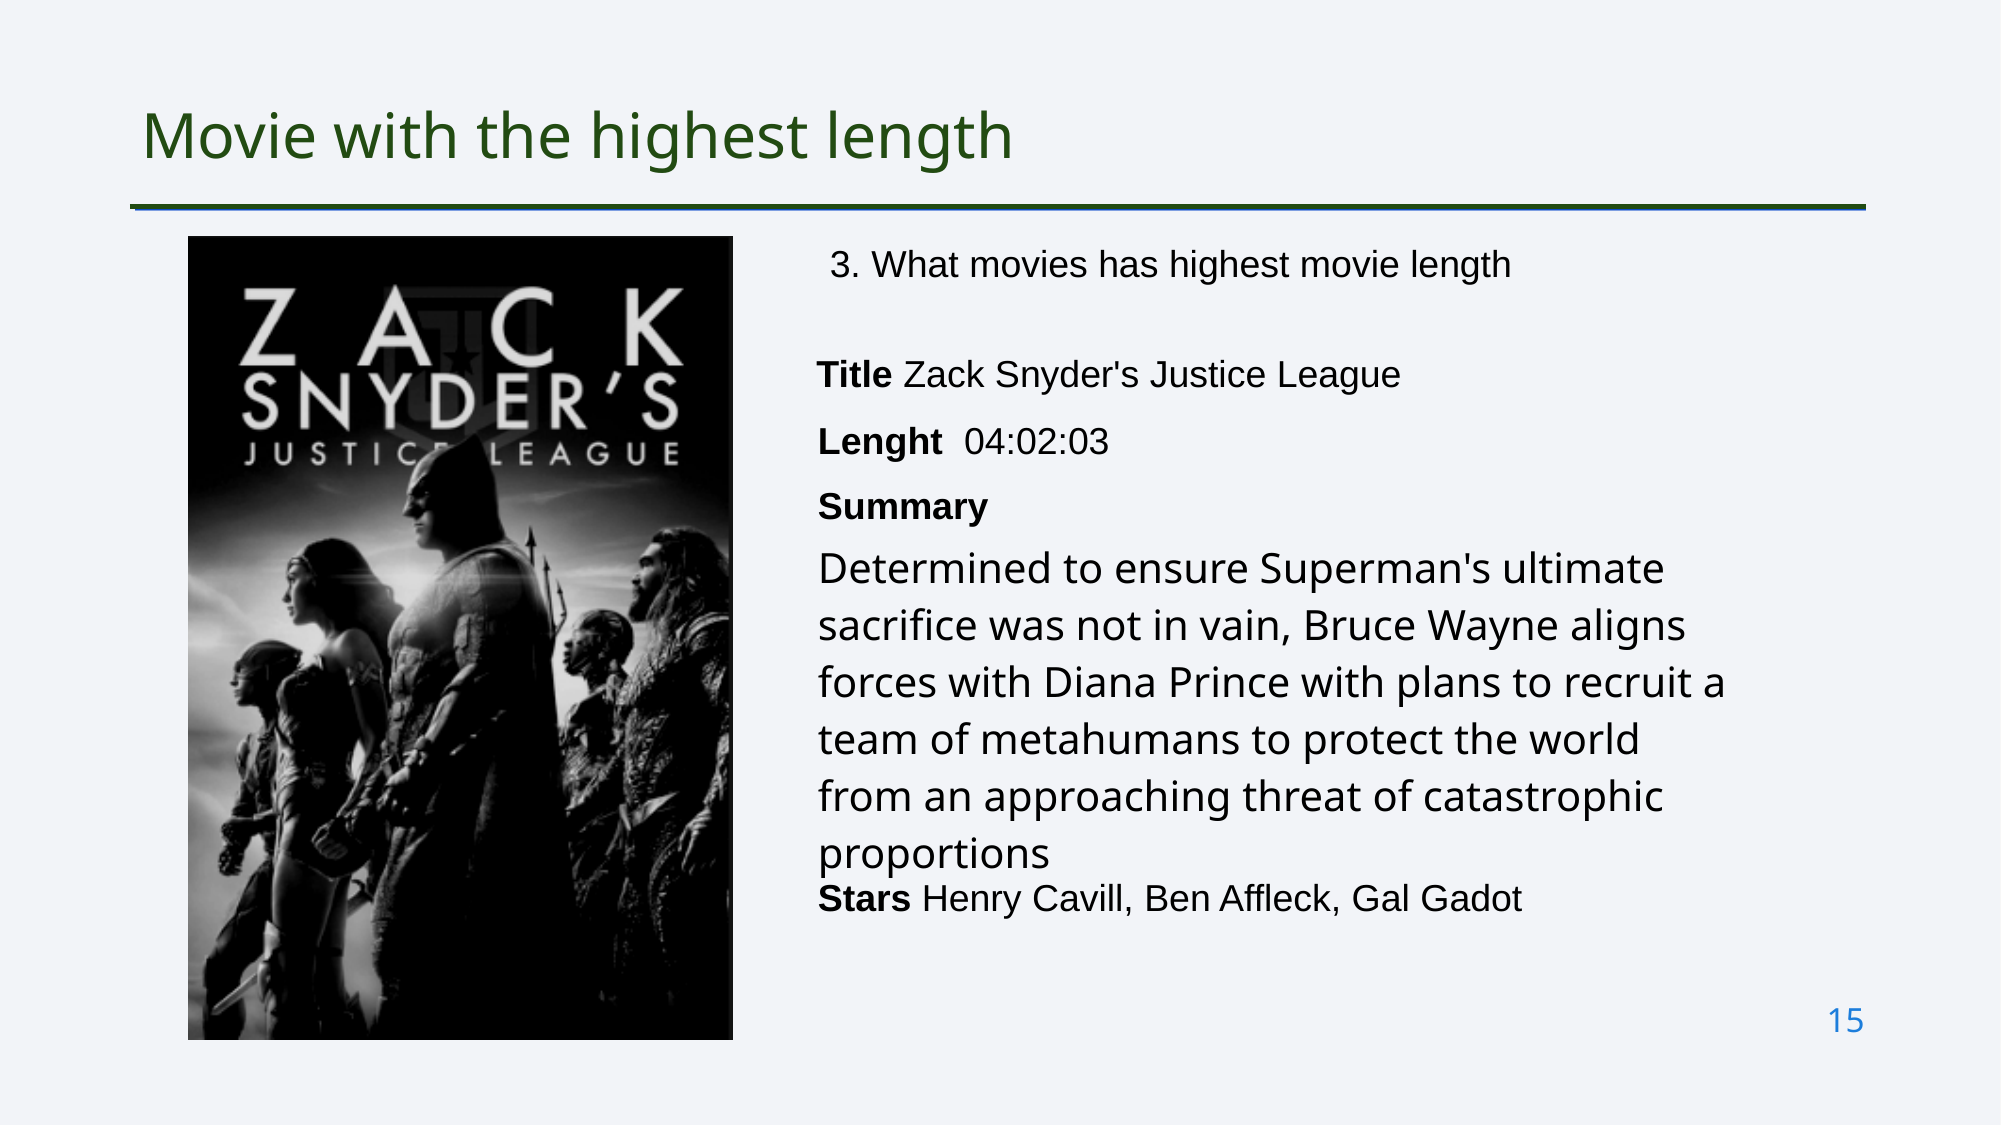

Movie with the highest length
3. What movies has highest movie length
Title Zack Snyder's Justice League
Lenght
 04:02:03
Summary
Determined to ensure Superman's ultimate sacrifice was not in vain, Bruce Wayne aligns forces with Diana Prince with plans to recruit a team of metahumans to protect the world from an approaching threat of catastrophic proportions
Stars Henry Cavill, Ben Affleck, Gal Gadot